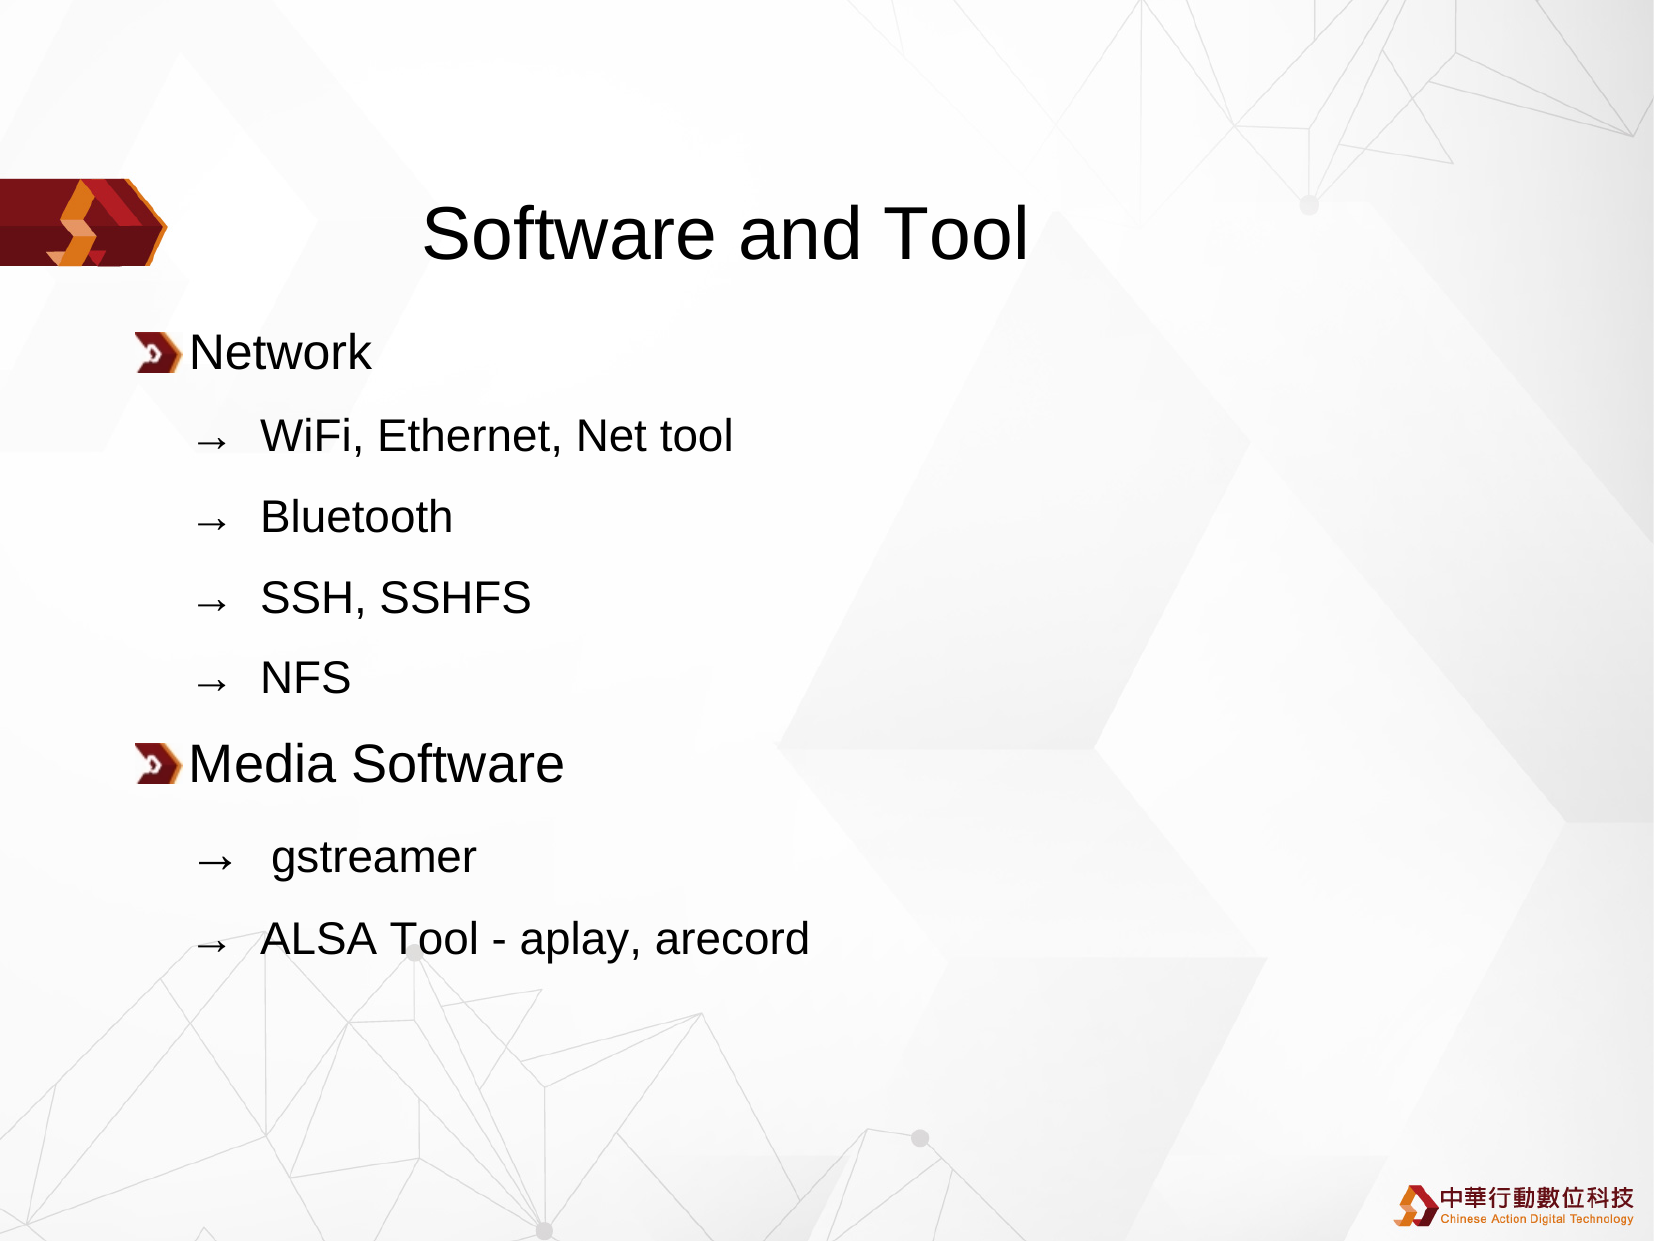

Software and Tool
# Network
→ WiFi, Ethernet, Net tool
→ Bluetooth
→ SSH, SSHFS
→ NFS
Media Software
→ gstreamer
→ ALSA Tool - aplay, arecord